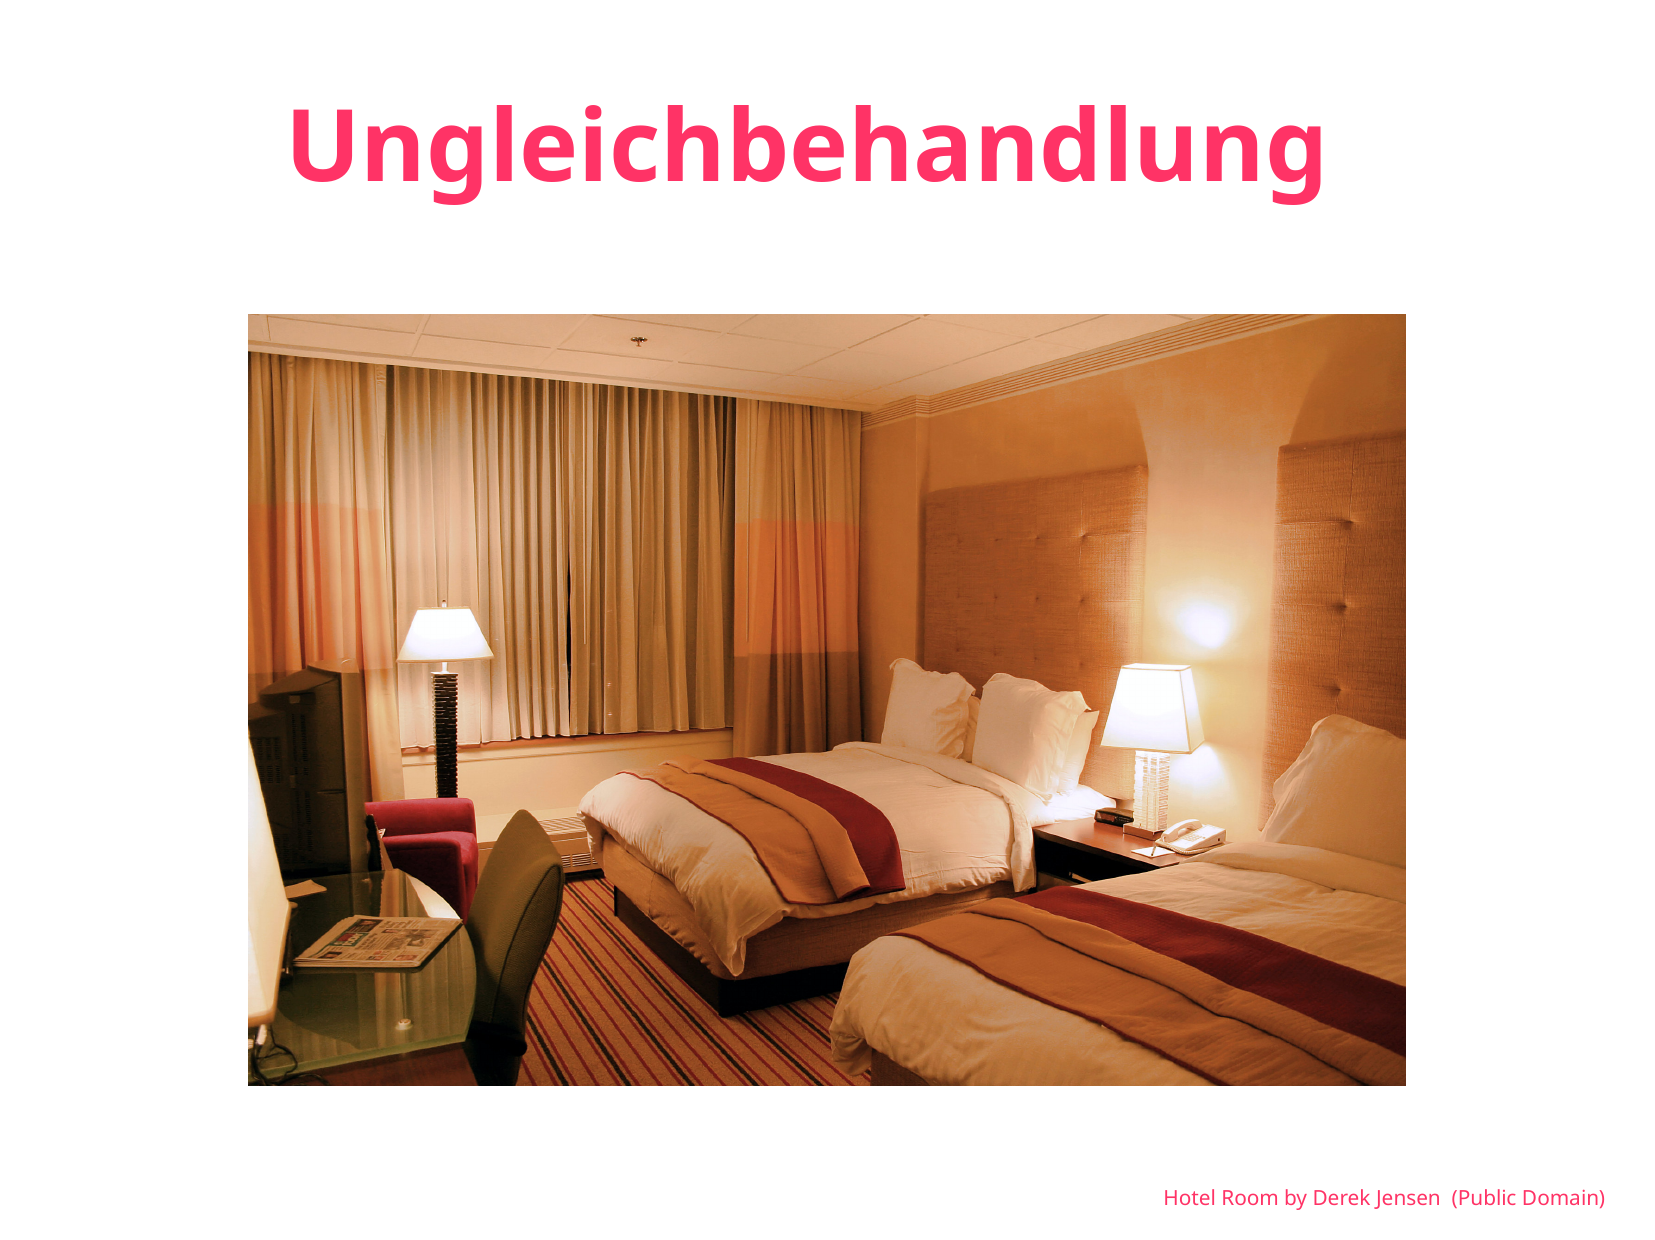

Ungleichbehandlung
Hotel Room by Derek Jensen (Public Domain)